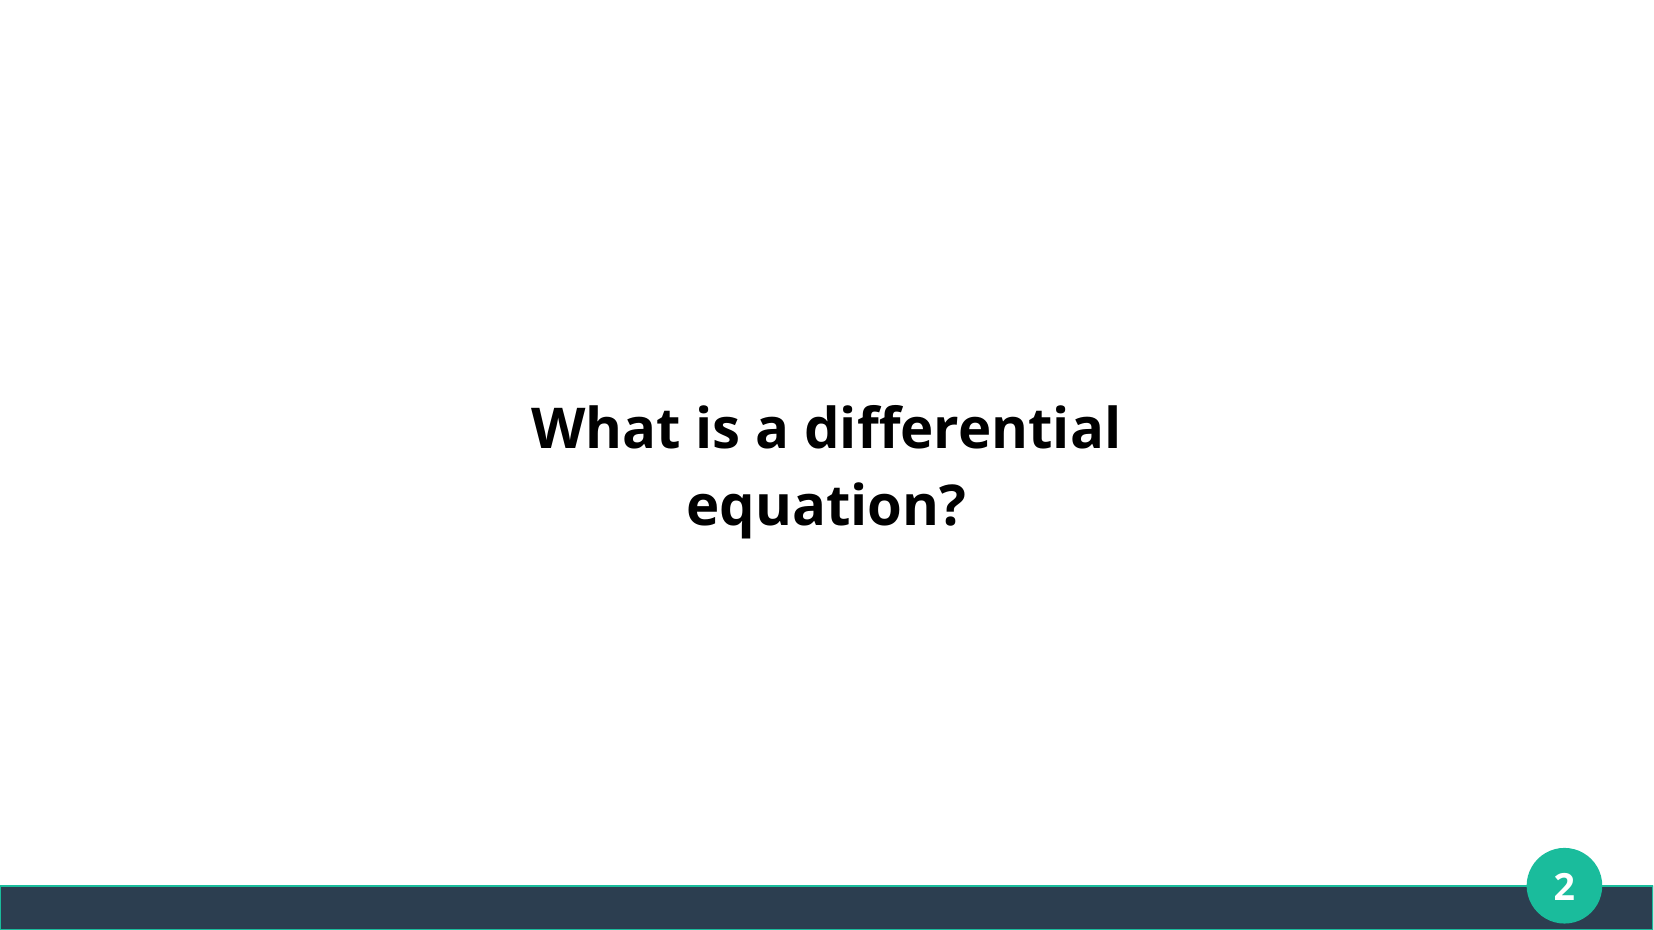

# What is a differential equation?
2